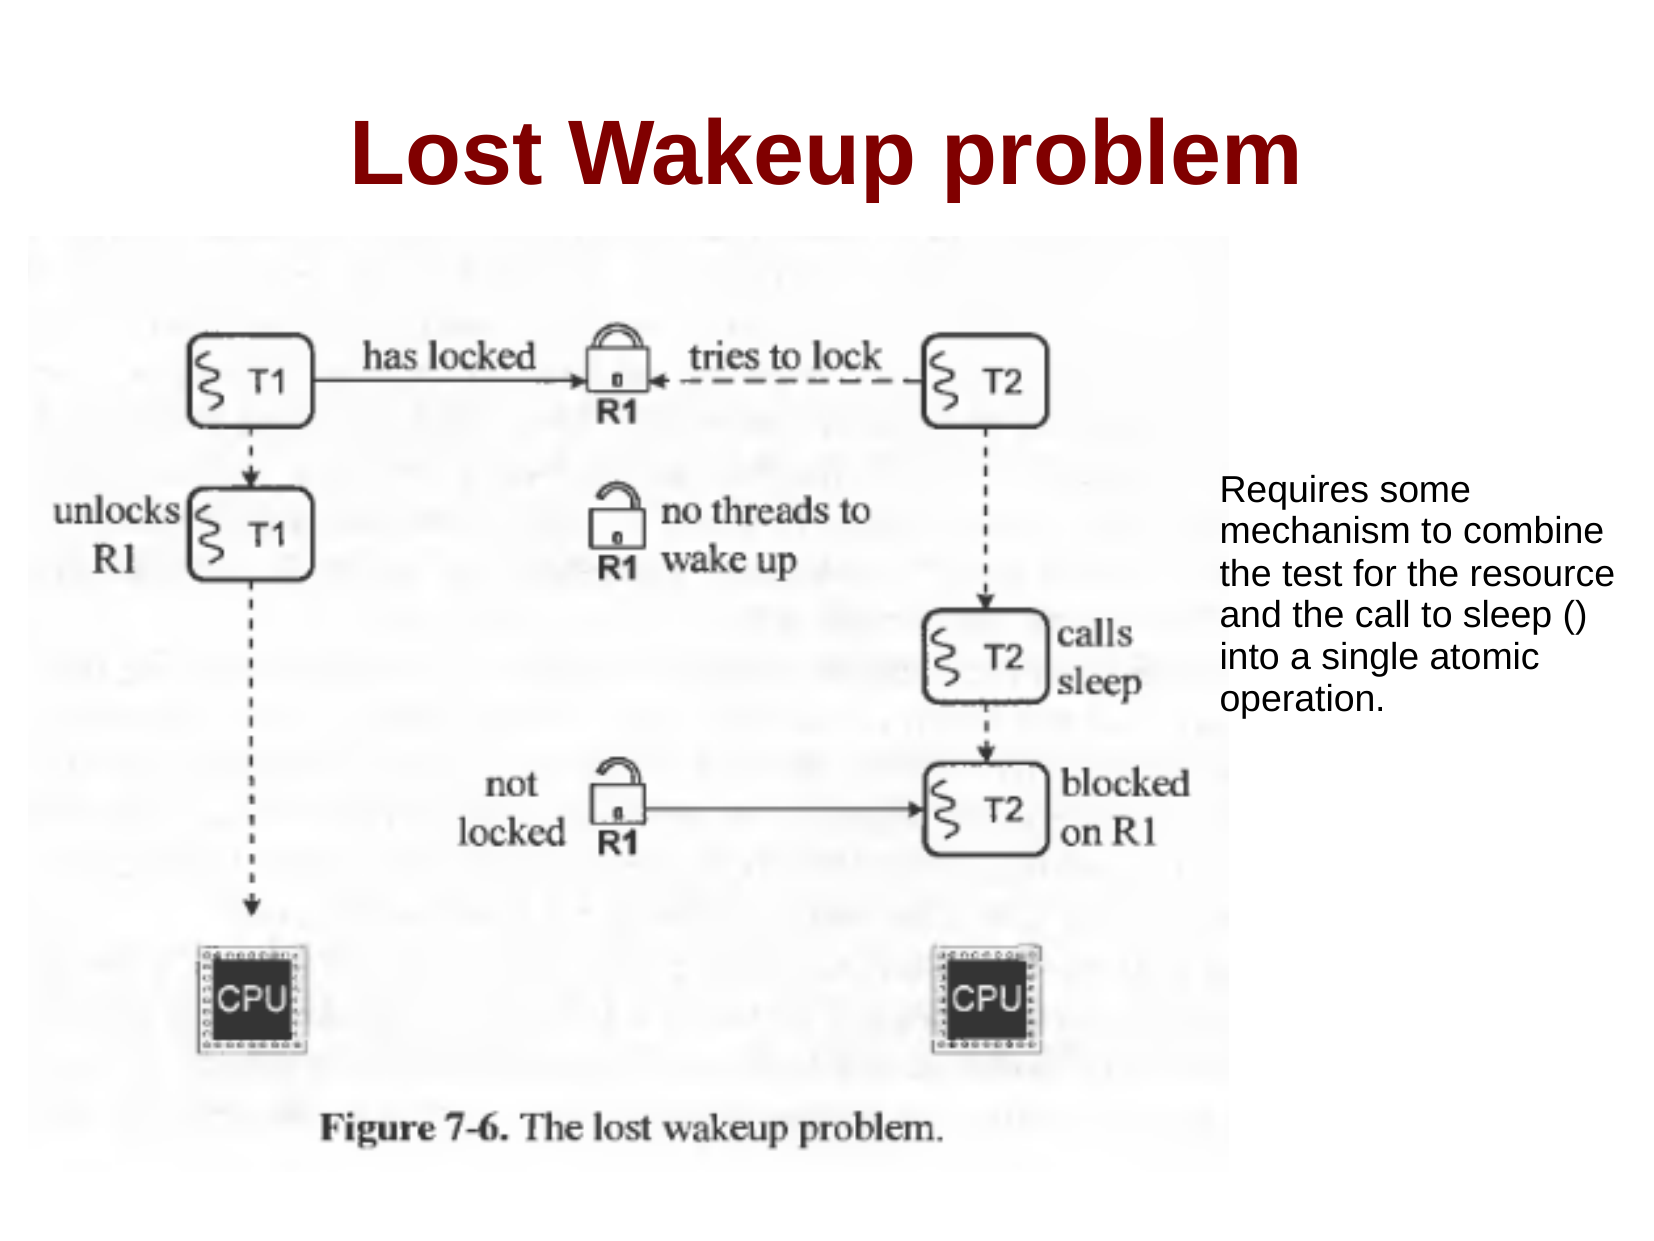

# Lost Wakeup problem
Requires some mechanism to combine the test for the resource and the call to sleep () into a single atomic operation.